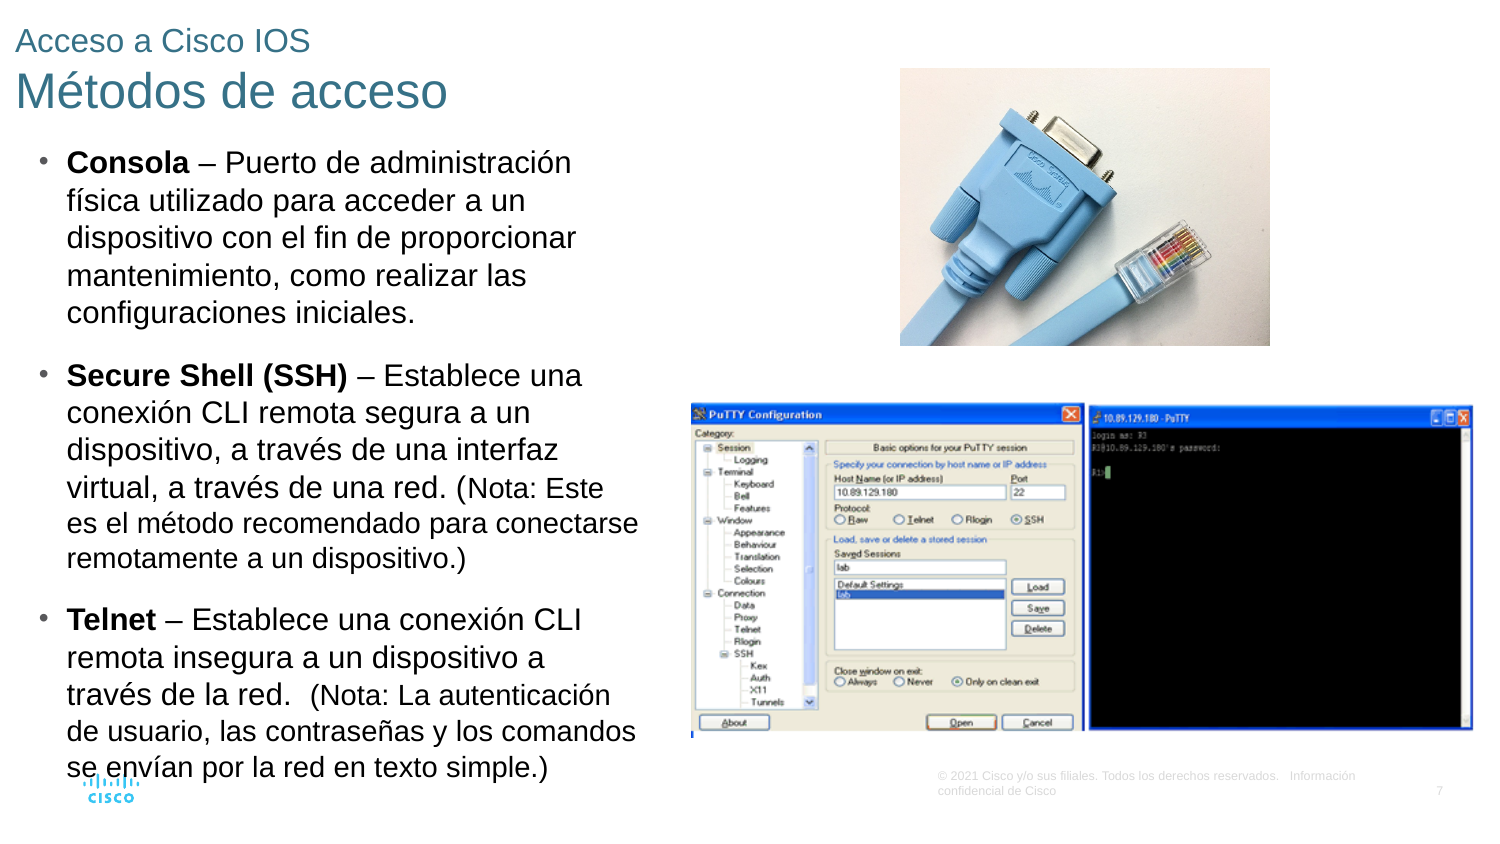

# Acceso a Cisco IOS Métodos de acceso
Consola – Puerto de administración física utilizado para acceder a un dispositivo con el fin de proporcionar mantenimiento, como realizar las configuraciones iniciales.
Secure Shell (SSH) – Establece una conexión CLI remota segura a un dispositivo, a través de una interfaz virtual, a través de una red. (Nota: Este es el método recomendado para conectarse remotamente a un dispositivo.)
Telnet – Establece una conexión CLI remota insegura a un dispositivo a través de la red. (Nota: La autenticación de usuario, las contraseñas y los comandos se envían por la red en texto simple.)